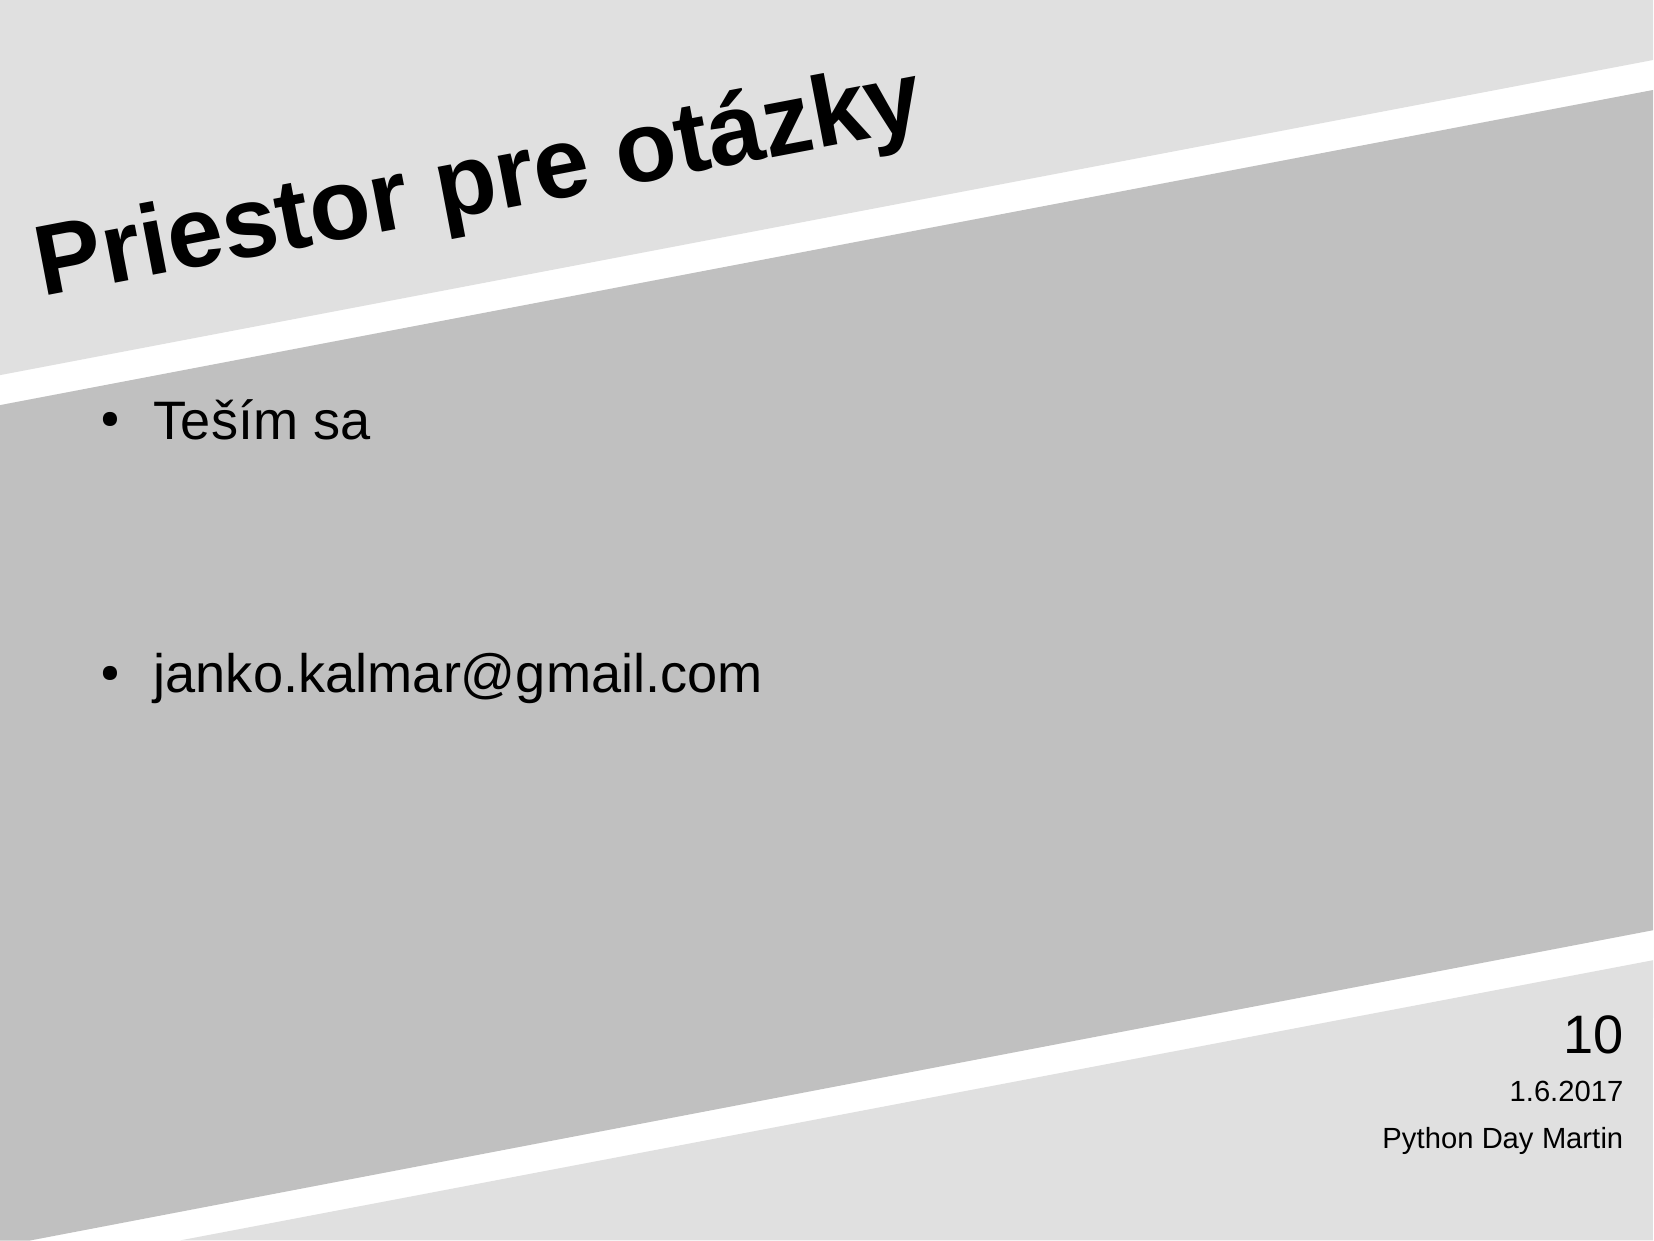

# Priestor pre otázky
Teším sa
janko.kalmar@gmail.com
10
Your footer here.